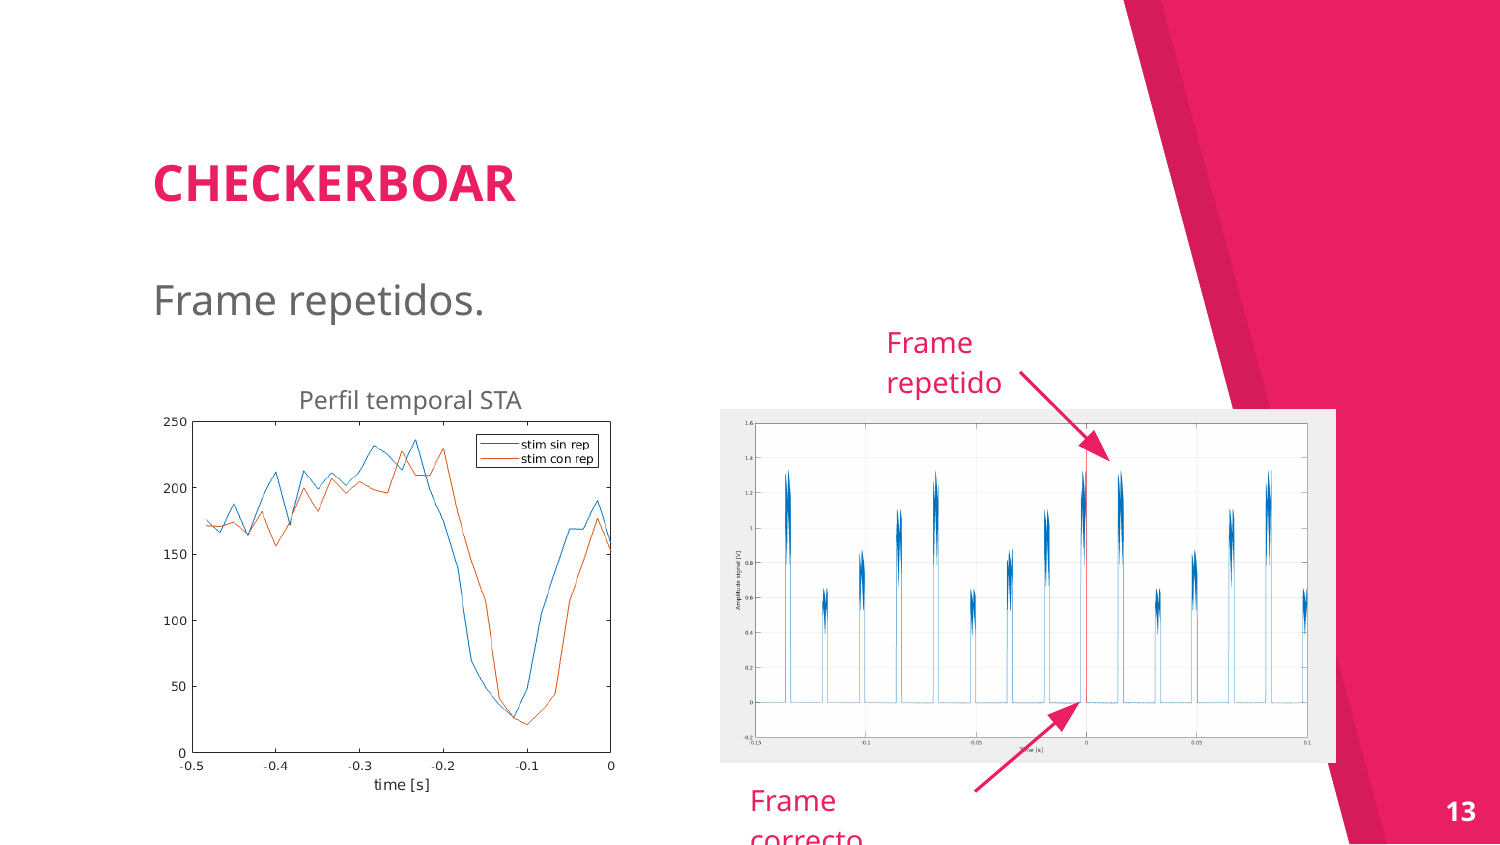

CHECKERBOAR
# Frame repetidos.
Frame repetido
Perfil temporal STA
Frame correcto